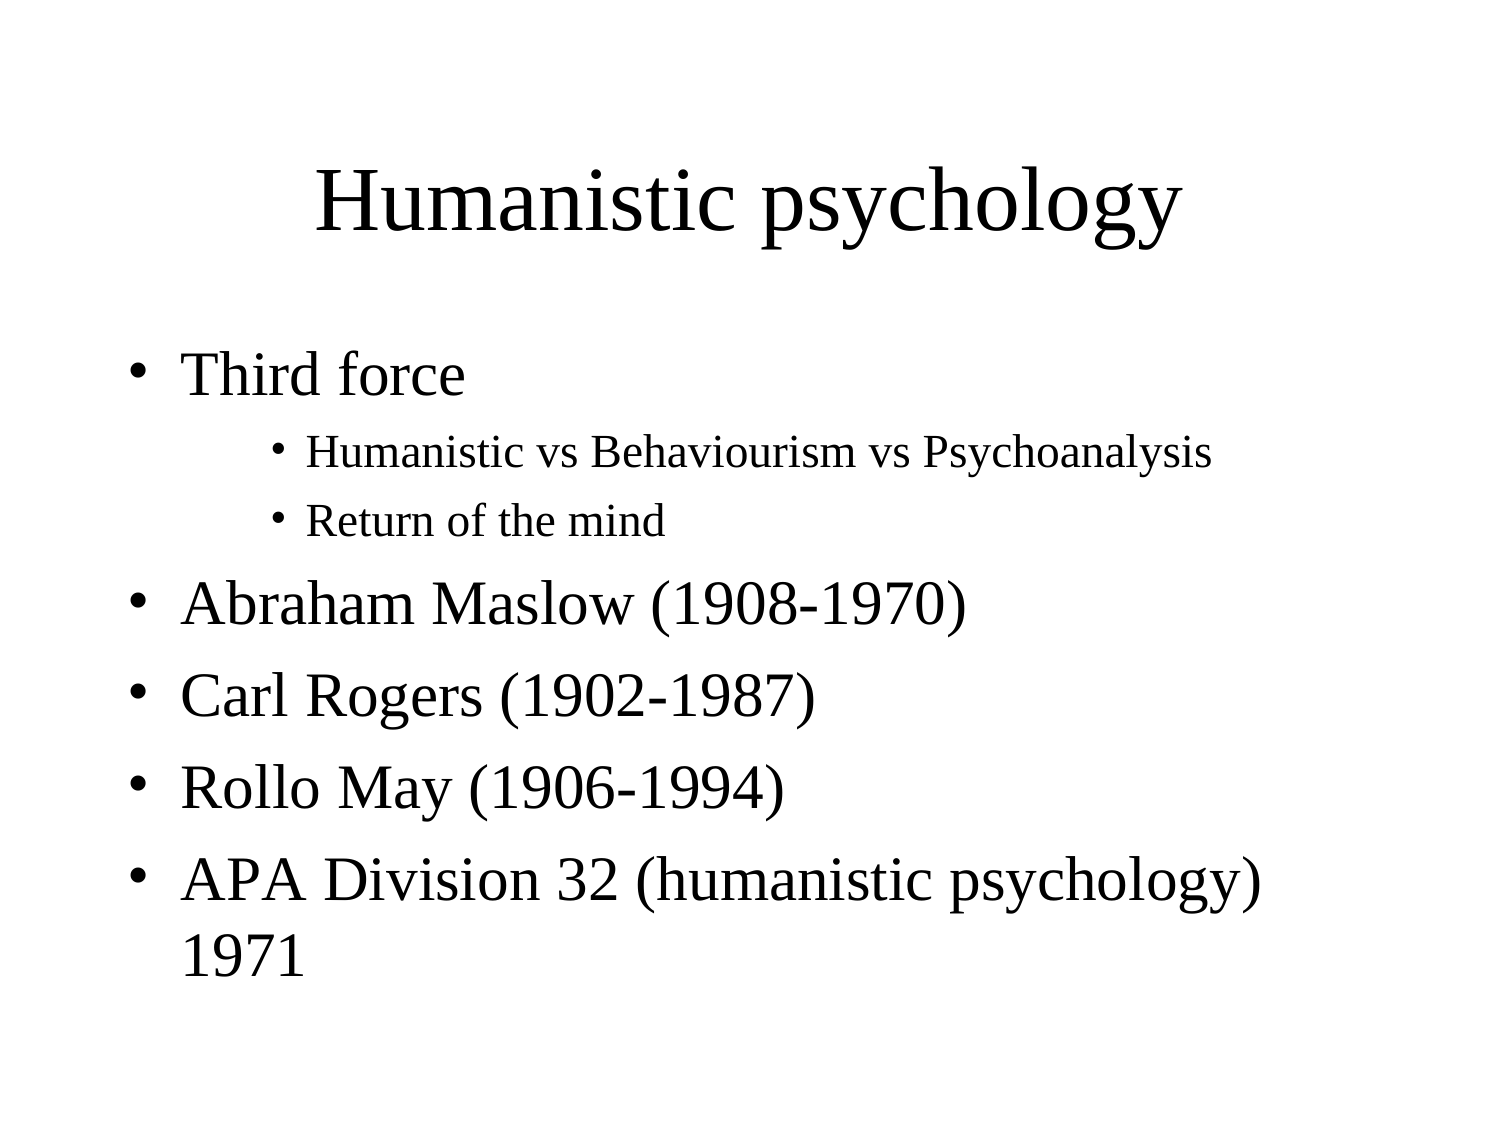

# Humanistic psychology
Third force
Humanistic vs Behaviourism vs Psychoanalysis
Return of the mind
Abraham Maslow (1908-1970)
Carl Rogers (1902-1987)
Rollo May (1906-1994)
APA Division 32 (humanistic psychology) 1971